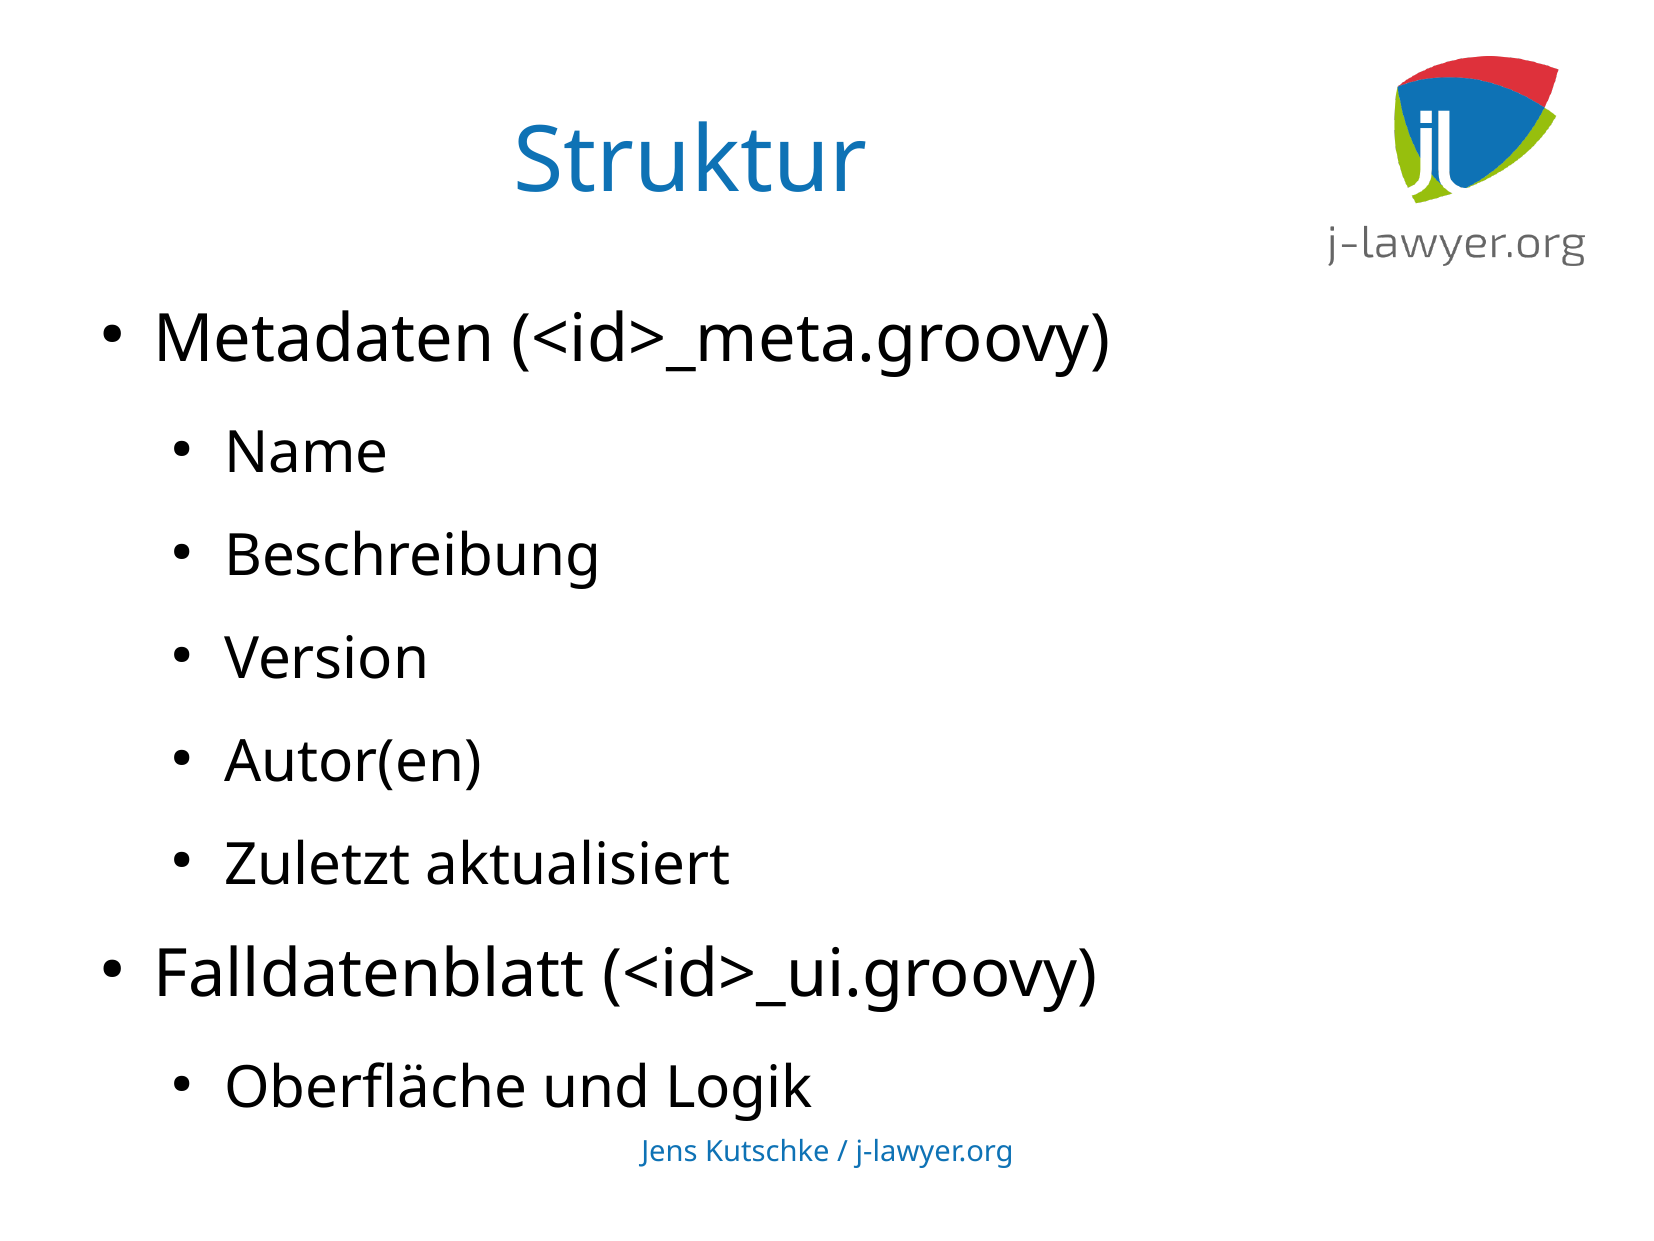

# Struktur
Metadaten (<id>_meta.groovy)
Name
Beschreibung
Version
Autor(en)
Zuletzt aktualisiert
Falldatenblatt (<id>_ui.groovy)
Oberfläche und Logik